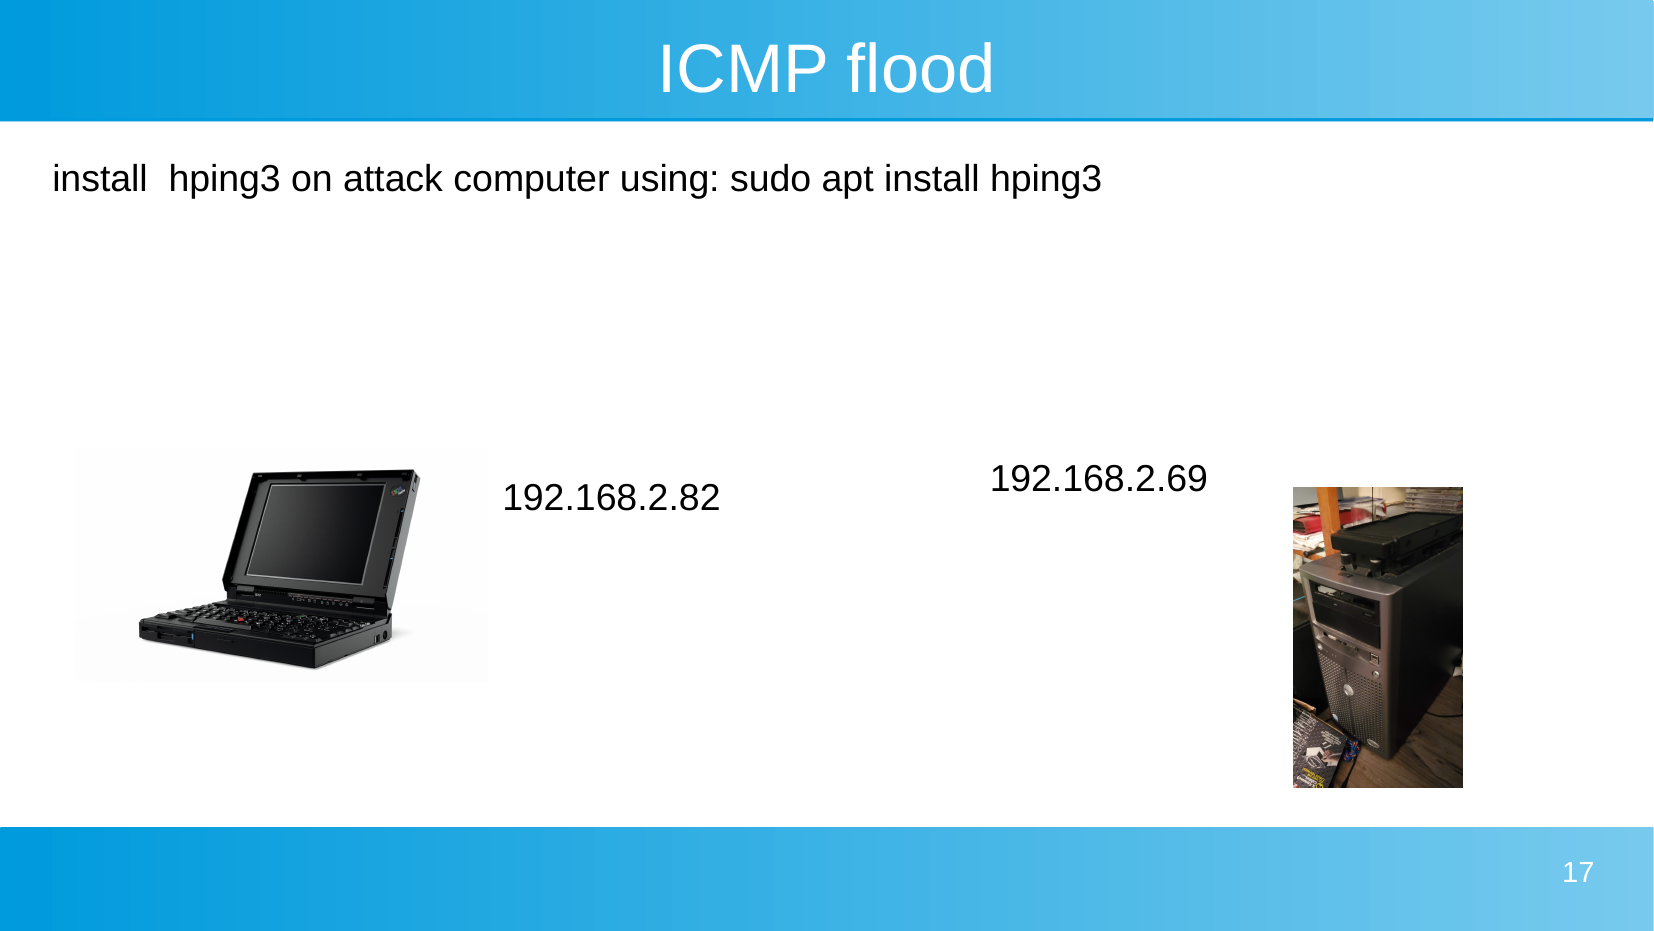

# ICMP flood
­install hping3 on attack computer using: sudo apt install hping3
192.168.2.69
192.168.2.82
17